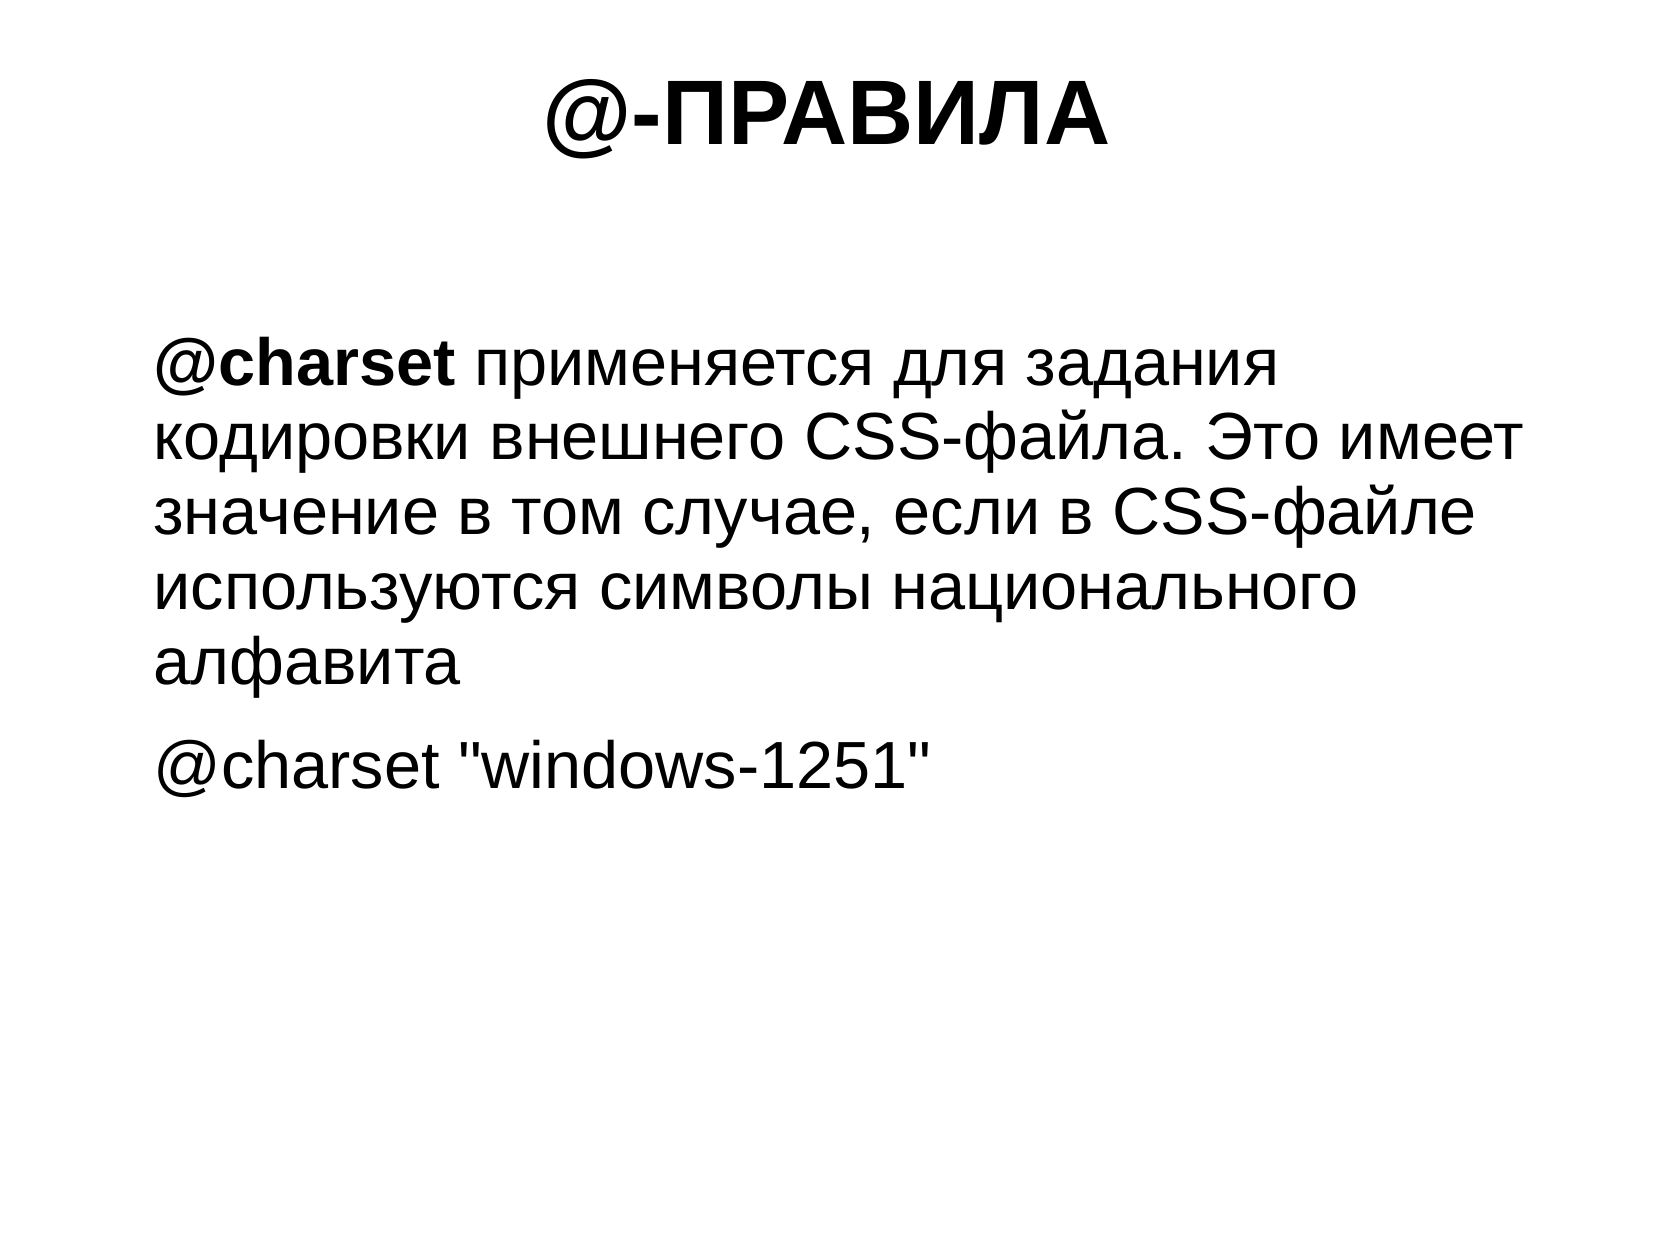

# @-ПРАВИЛА
@charset применяется для задания кодировки внешнего CSS-файла. Это имеет значение в том случае, если в CSS-файле используются символы национального алфавита
@charset "windows-1251"